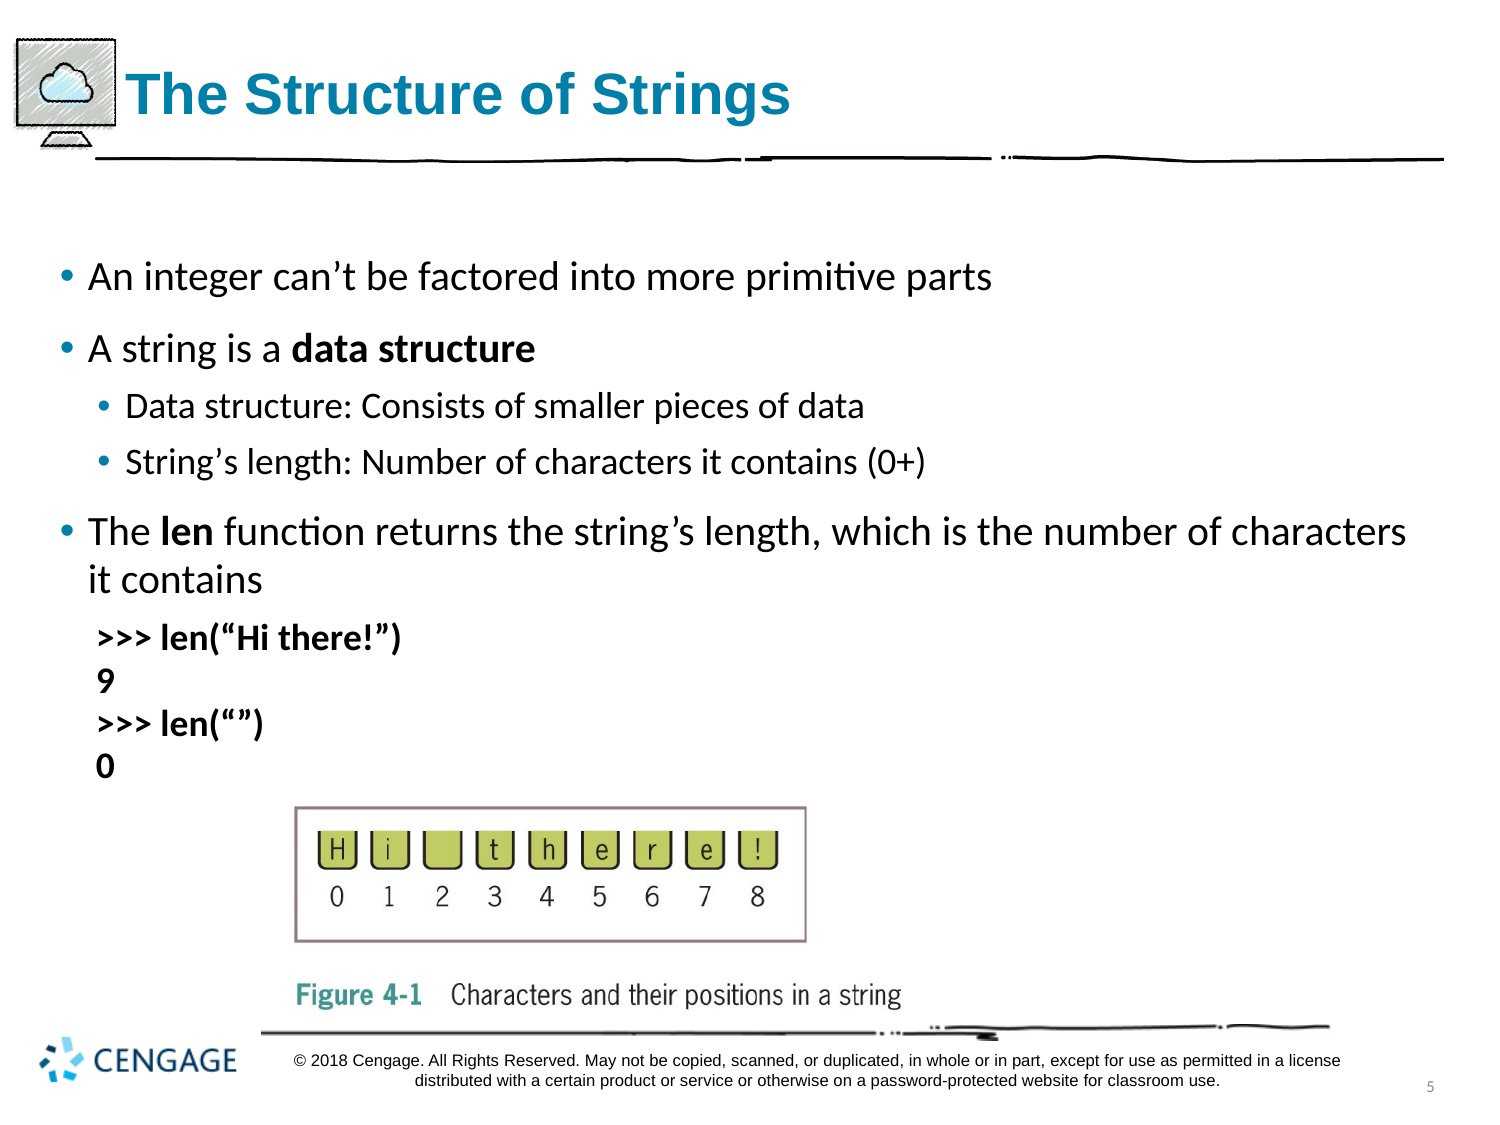

# The Structure of Strings
An integer can’t be factored into more primitive parts
A string is a data structure
Data structure: Consists of smaller pieces of data
String’s length: Number of characters it contains (0+)
The len function returns the string’s length, which is the number of characters it contains
>>> len(“Hi there!”)
9
>>> len(“”)
0
© 2018 Cengage. All Rights Reserved. May not be copied, scanned, or duplicated, in whole or in part, except for use as permitted in a license distributed with a certain product or service or otherwise on a password-protected website for classroom use.